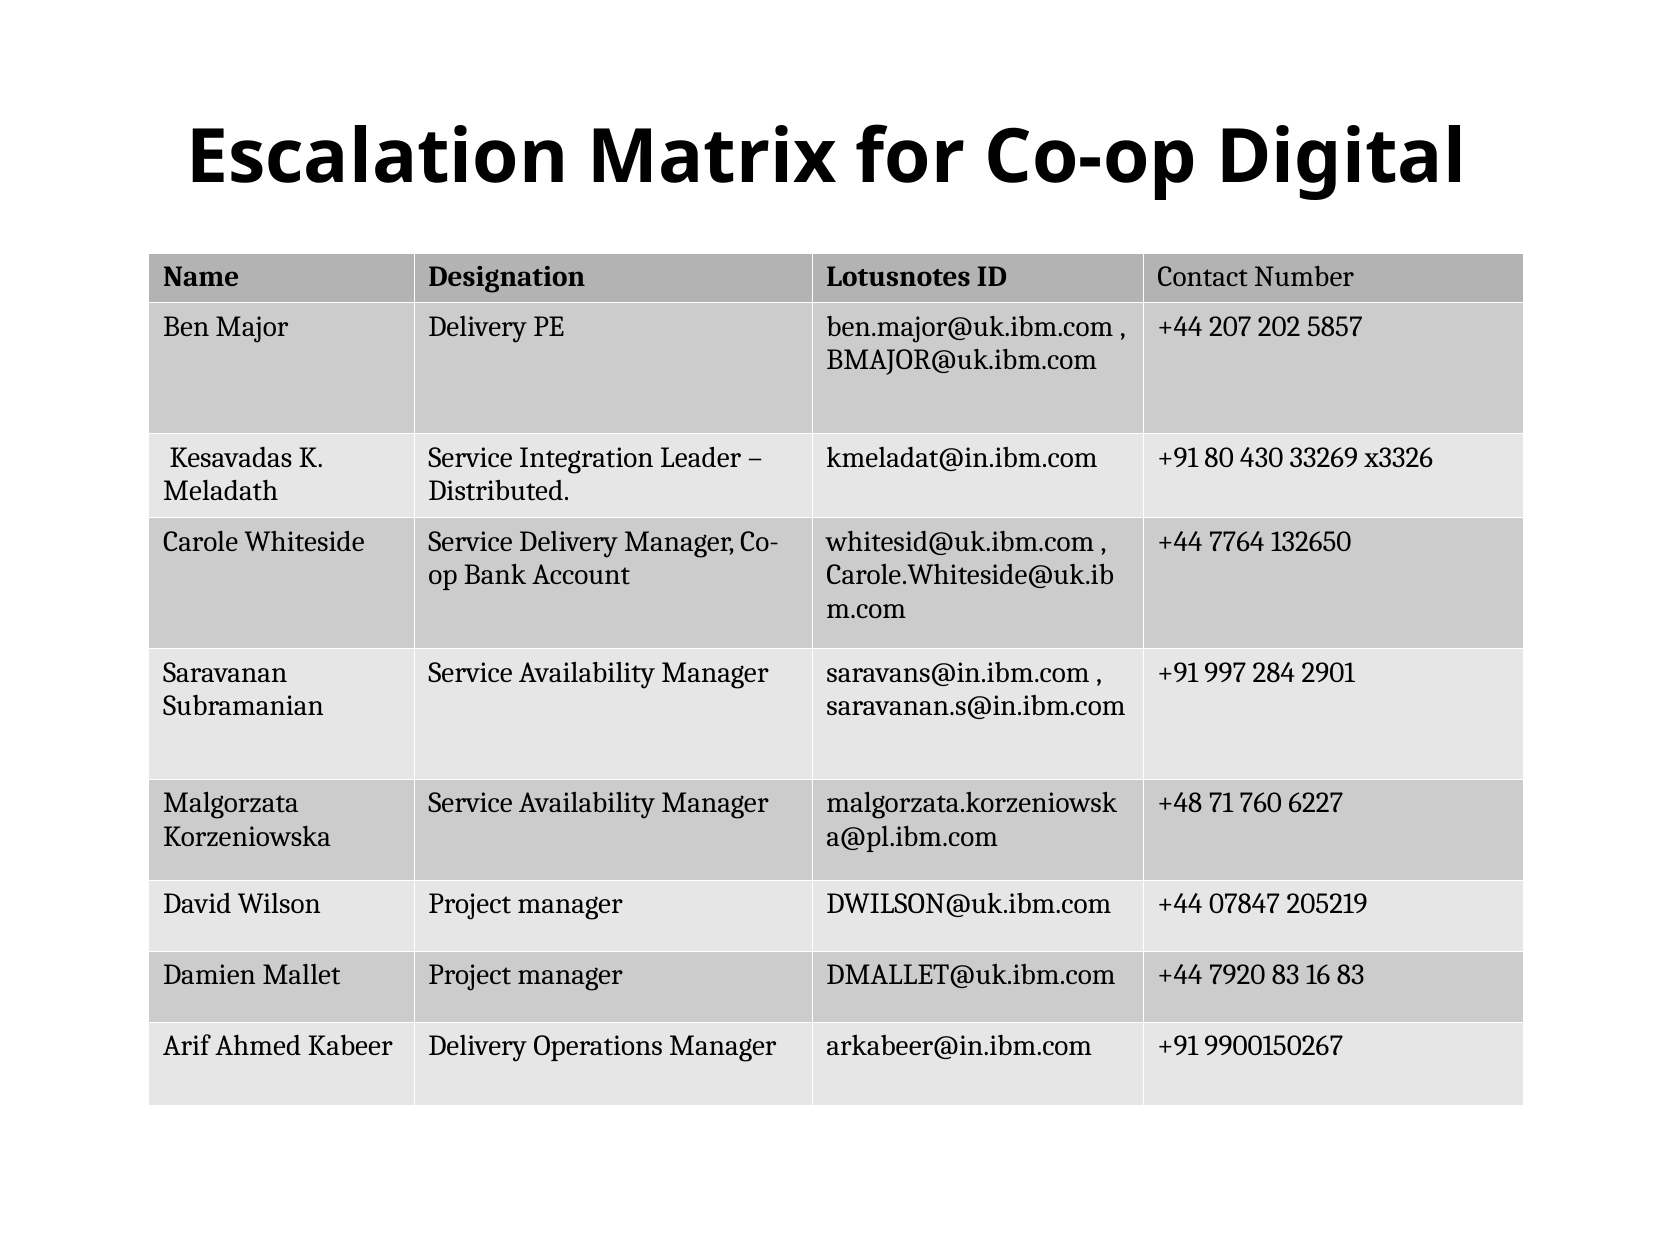

# Escalation Matrix for Co-op Digital
| Name | Designation | Lotusnotes ID | Contact Number |
| --- | --- | --- | --- |
| Ben Major | Delivery PE | ben.major@uk.ibm.com , BMAJOR@uk.ibm.com | +44 207 202 5857 |
| Kesavadas K. Meladath | Service Integration Leader – Distributed. | kmeladat@in.ibm.com | +91 80 430 33269 x3326 |
| Carole Whiteside | Service Delivery Manager, Co-op Bank Account | whitesid@uk.ibm.com , Carole.Whiteside@uk.ibm.com | +44 7764 132650 |
| Saravanan Subramanian | Service Availability Manager | saravans@in.ibm.com , saravanan.s@in.ibm.com | +91 997 284 2901 |
| Malgorzata Korzeniowska | Service Availability Manager | malgorzata.korzeniowska@pl.ibm.com | +48 71 760 6227 |
| David Wilson | Project manager | DWILSON@uk.ibm.com | +44 07847 205219 |
| Damien Mallet | Project manager | DMALLET@uk.ibm.com | +44 7920 83 16 83 |
| Arif Ahmed Kabeer | Delivery Operations Manager | arkabeer@in.ibm.com | +91 9900150267 |